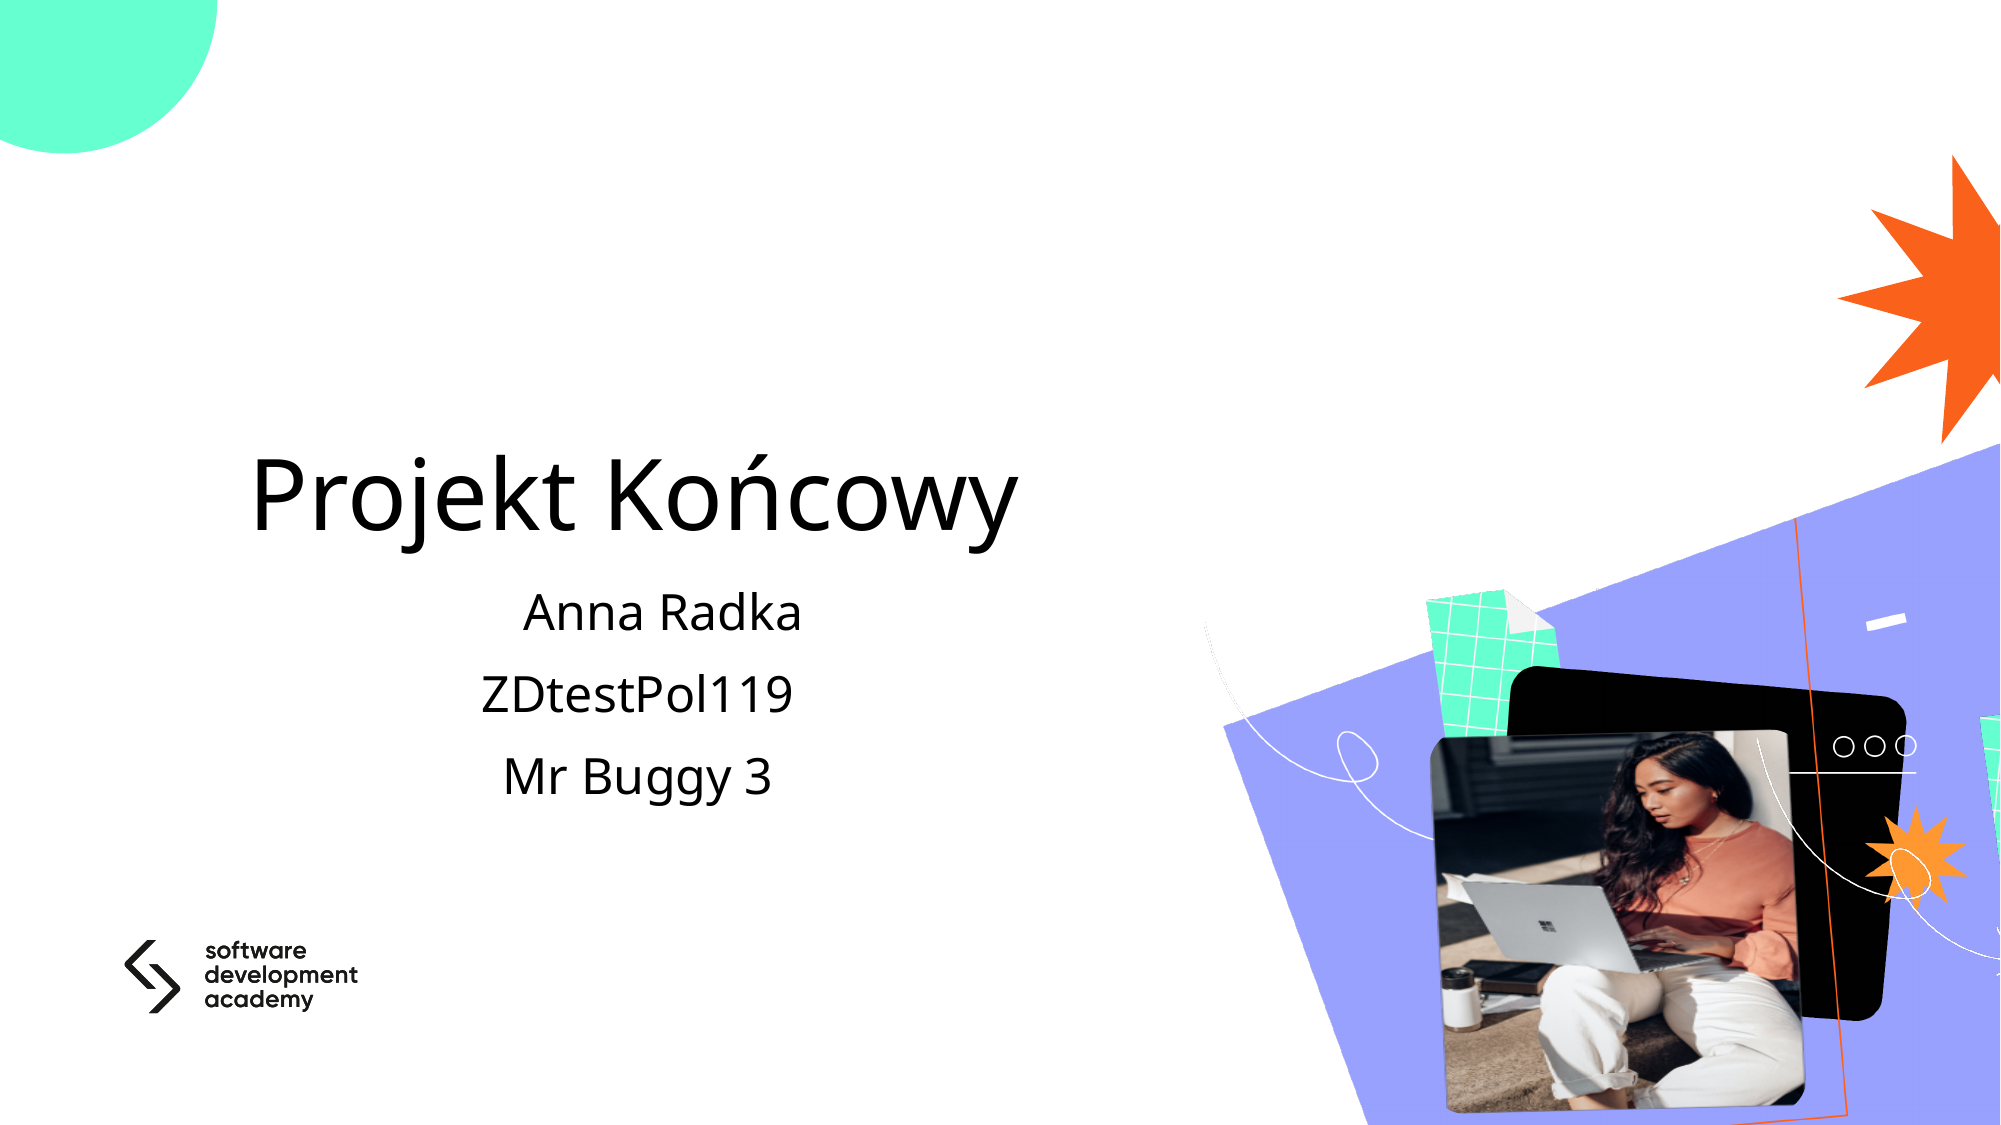

# Projekt Końcowy
	Anna Radka
ZDtestPol119
Mr Buggy 3